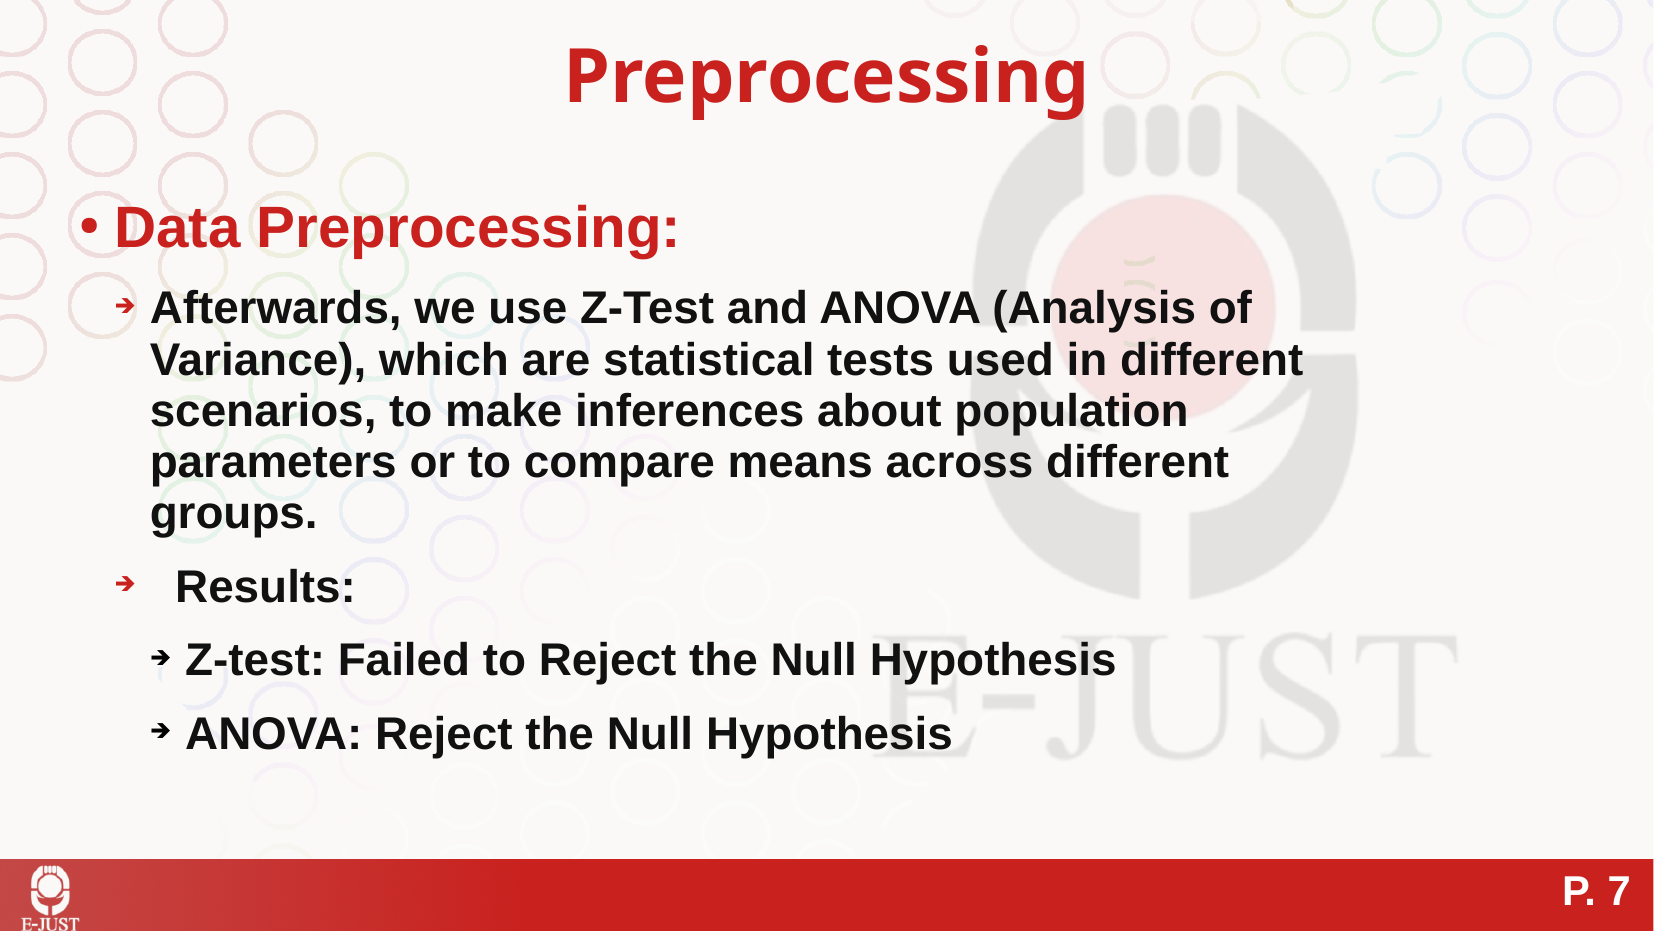

Preprocessing
Data Preprocessing:
Afterwards, we use Z-Test and ANOVA (Analysis of Variance), which are statistical tests used in different scenarios, to make inferences about population parameters or to compare means across different groups.
 Results:
Z-test: Failed to Reject the Null Hypothesis
ANOVA: Reject the Null Hypothesis
P.